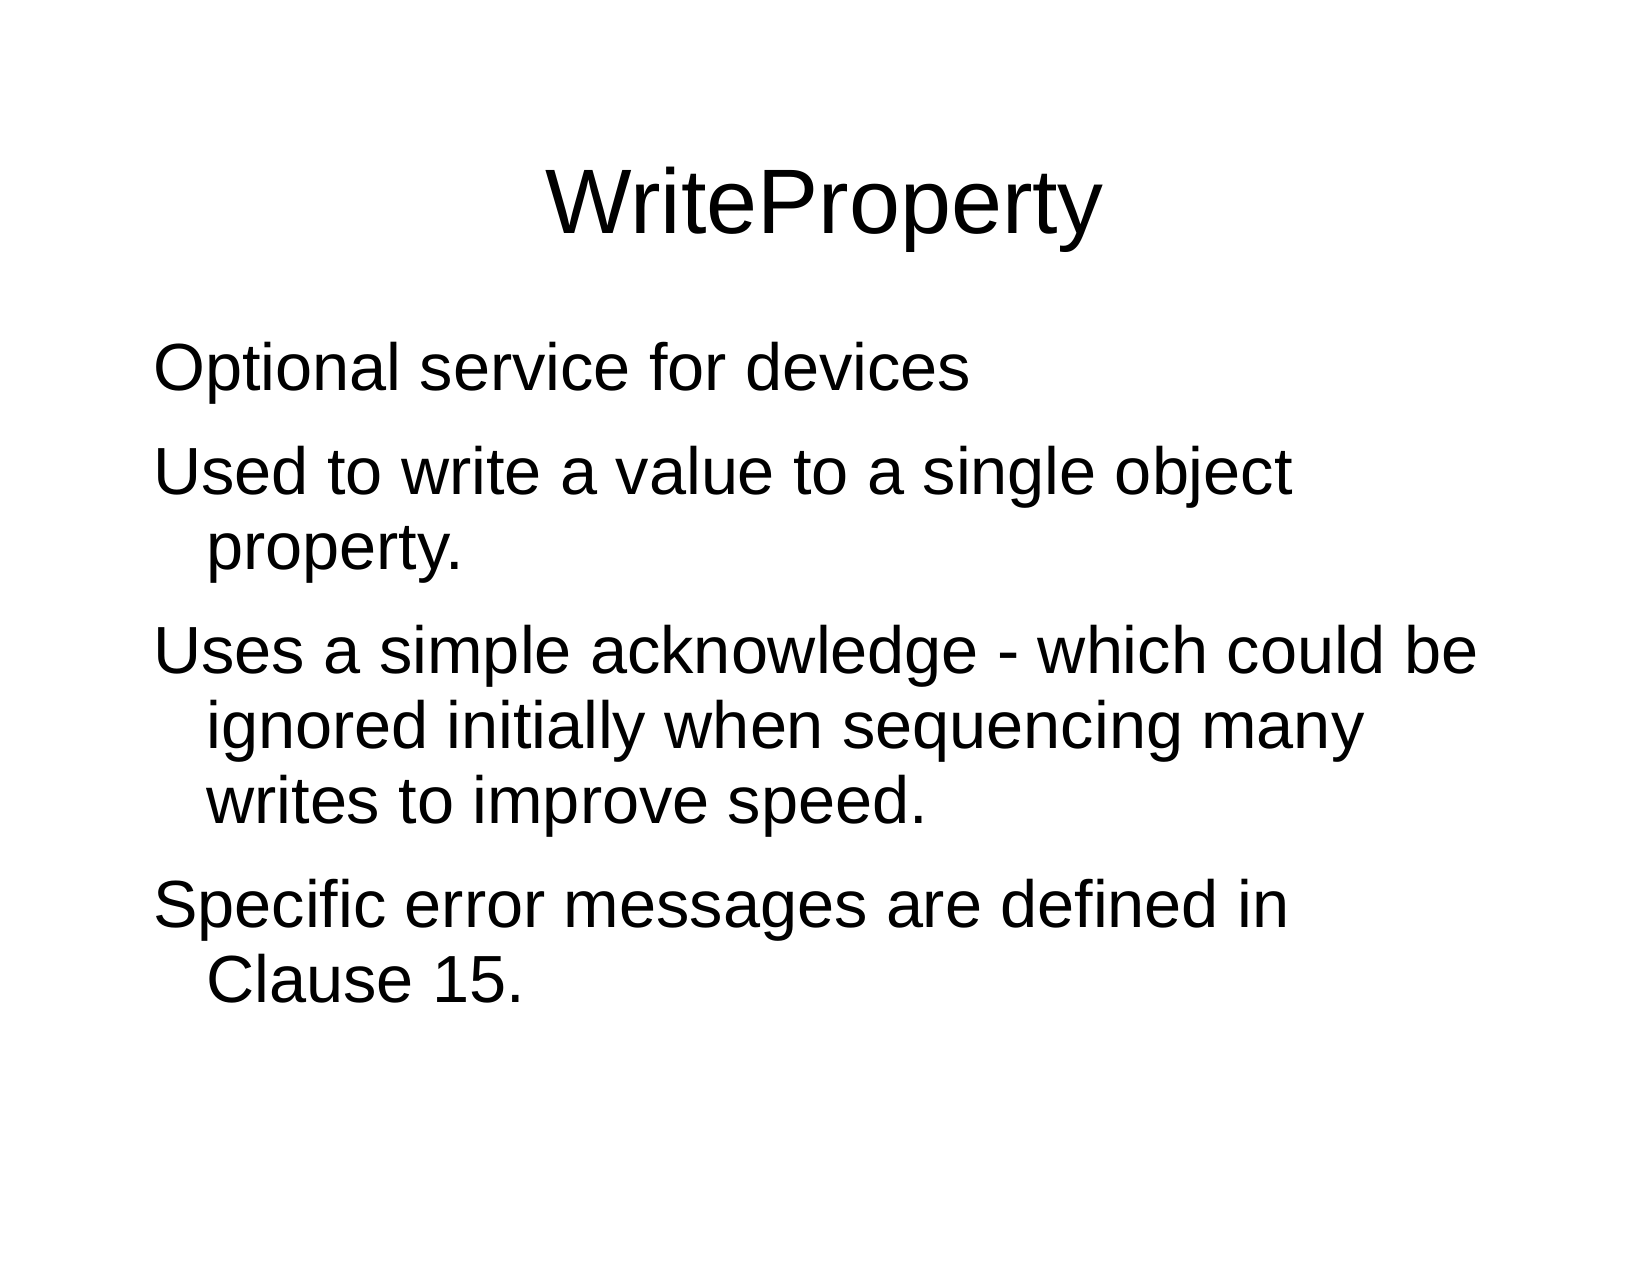

# WriteProperty
Optional service for devices
Used to write a value to a single object property.
Uses a simple acknowledge - which could be ignored initially when sequencing many writes to improve speed.
Specific error messages are defined in Clause 15.